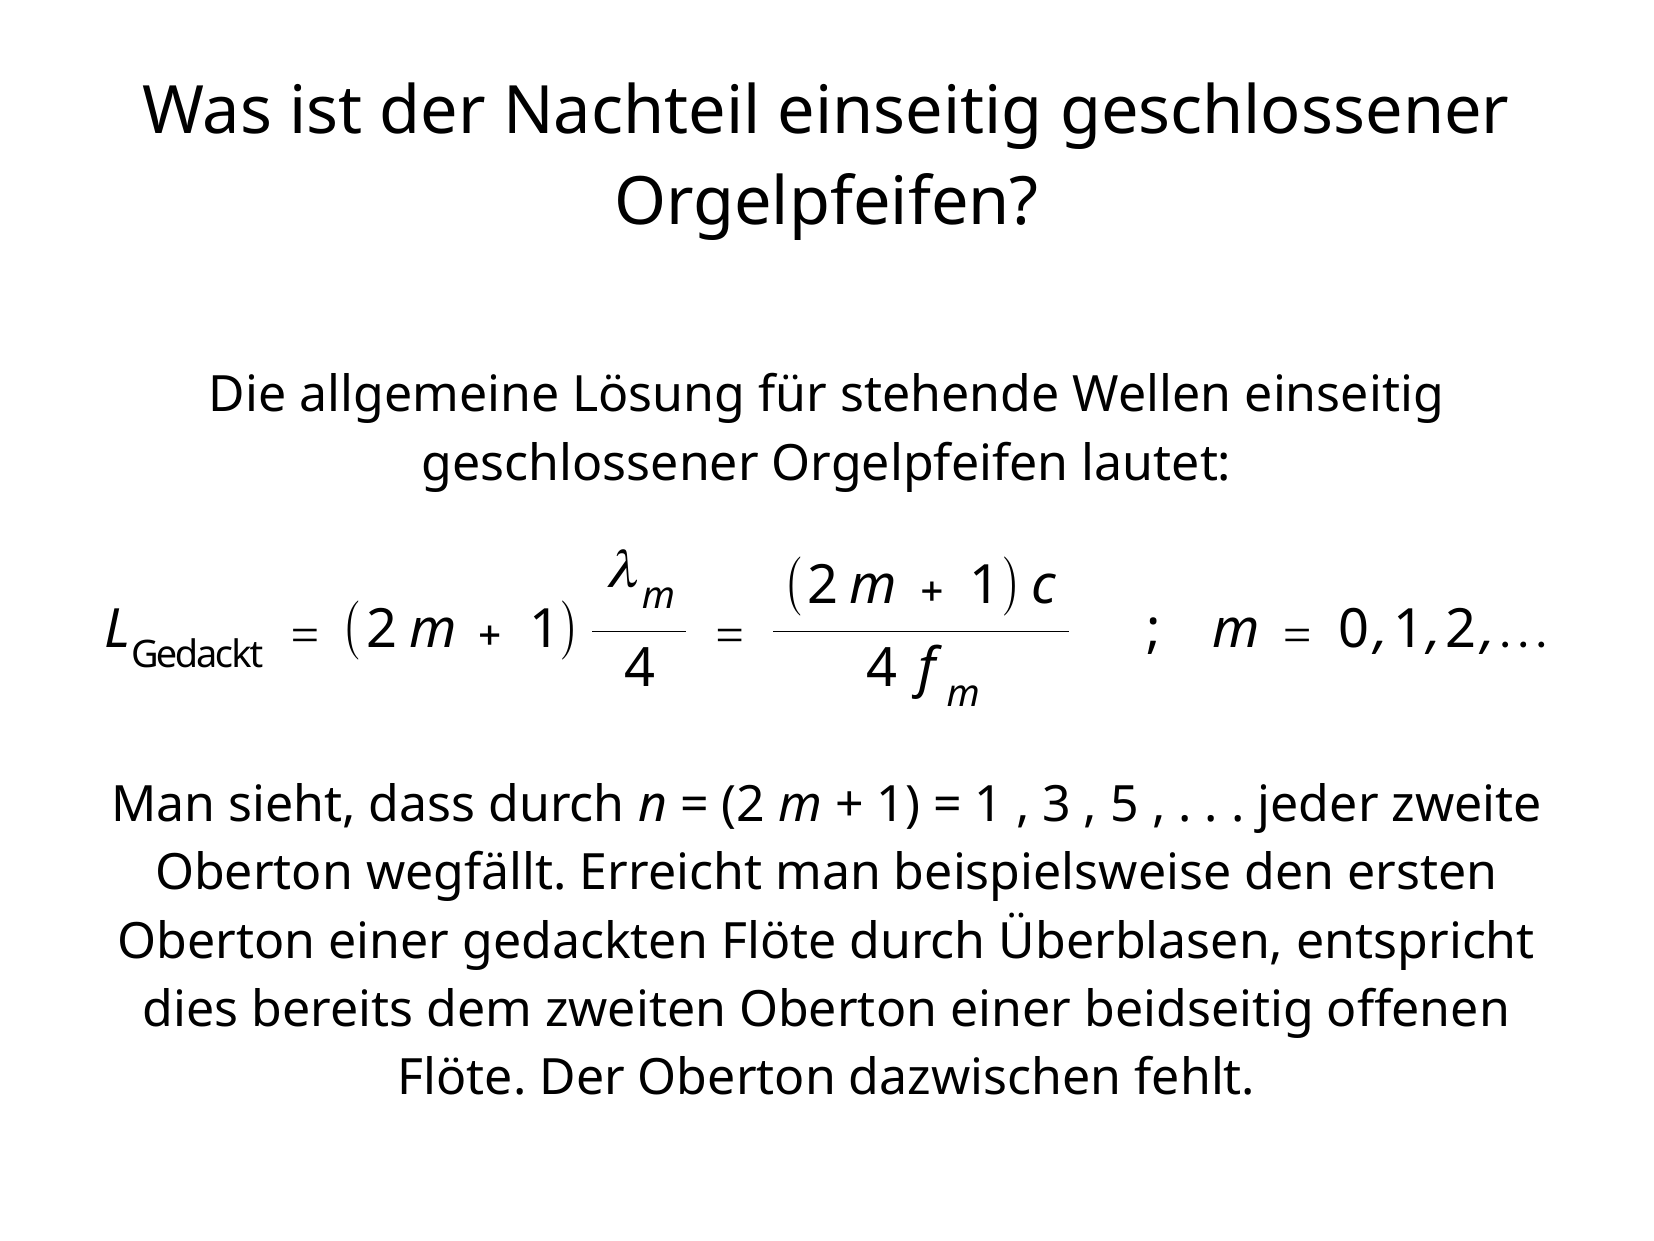

# Was ist der Nachteil einseitig geschlossener Orgelpfeifen?
Die allgemeine Lösung für stehende Wellen einseitig geschlossener Orgelpfeifen lautet:
Man sieht, dass durch n = (2 m + 1) = 1 , 3 , 5 , . . . jeder zweite Oberton wegfällt. Erreicht man beispielsweise den ersten Oberton einer gedackten Flöte durch Überblasen, entspricht dies bereits dem zweiten Oberton einer beidseitig offenen Flöte. Der Oberton dazwischen fehlt.